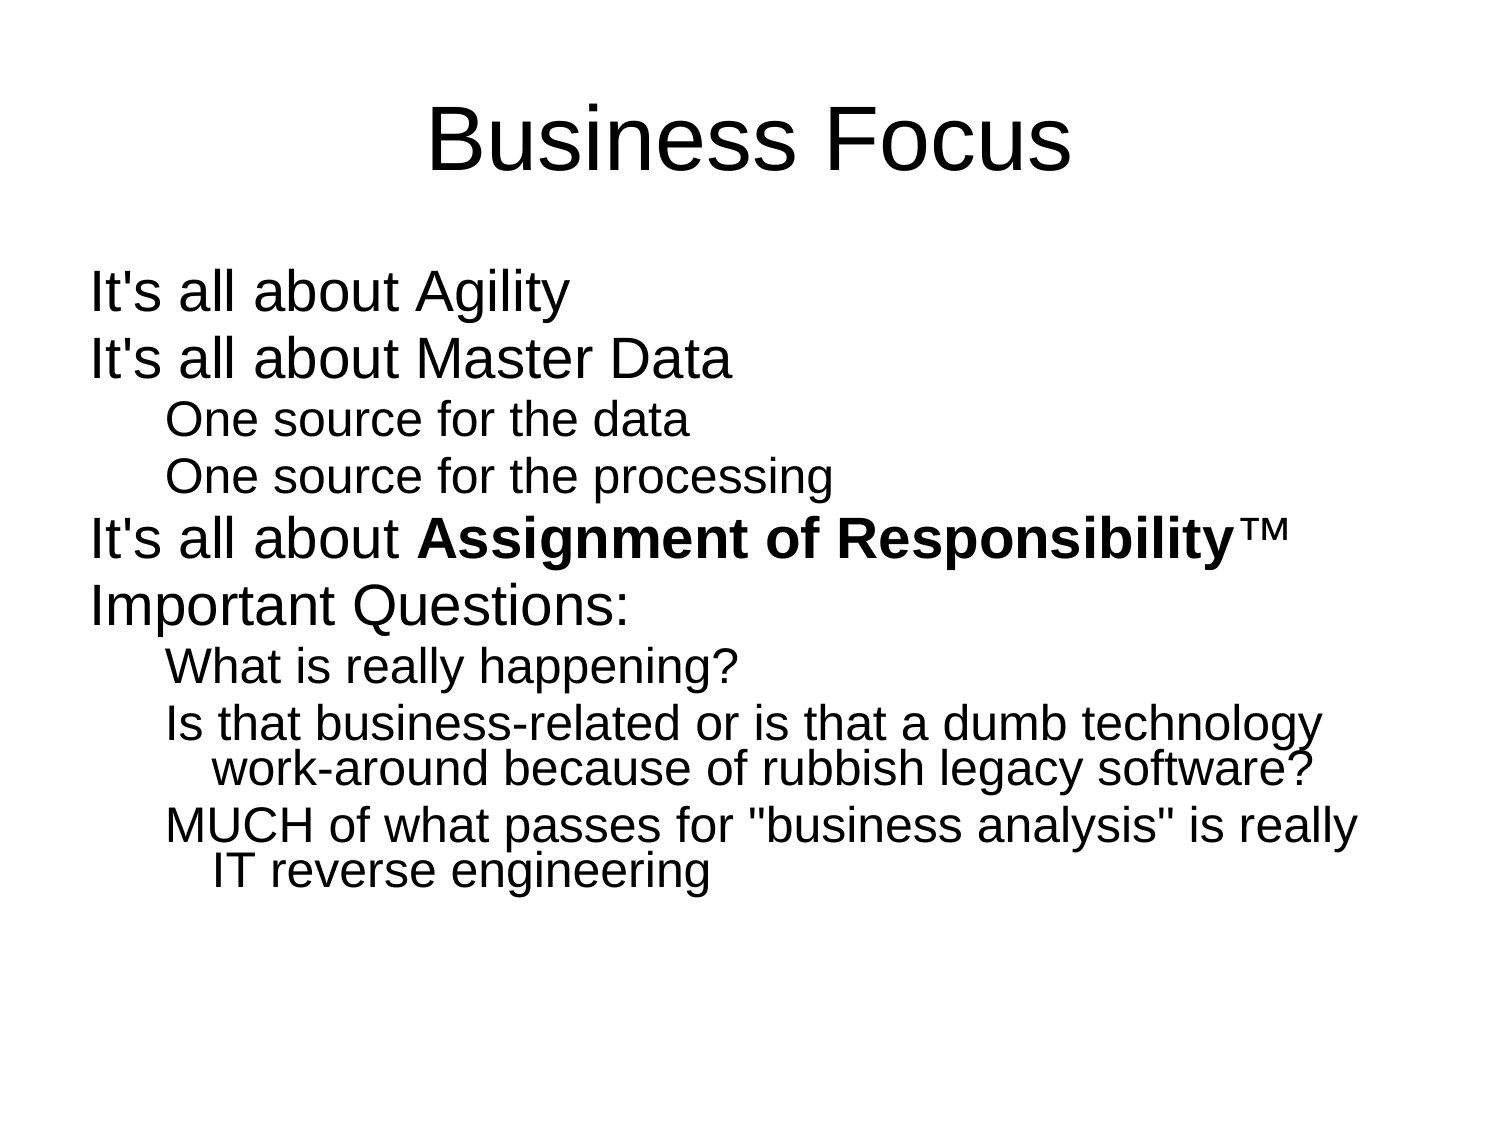

# Business Focus
It's all about Agility
It's all about Master Data
One source for the data
One source for the processing
It's all about Assignment of Responsibility™
Important Questions:
What is really happening?
Is that business-related or is that a dumb technology work-around because of rubbish legacy software?
MUCH of what passes for "business analysis" is really IT reverse engineering